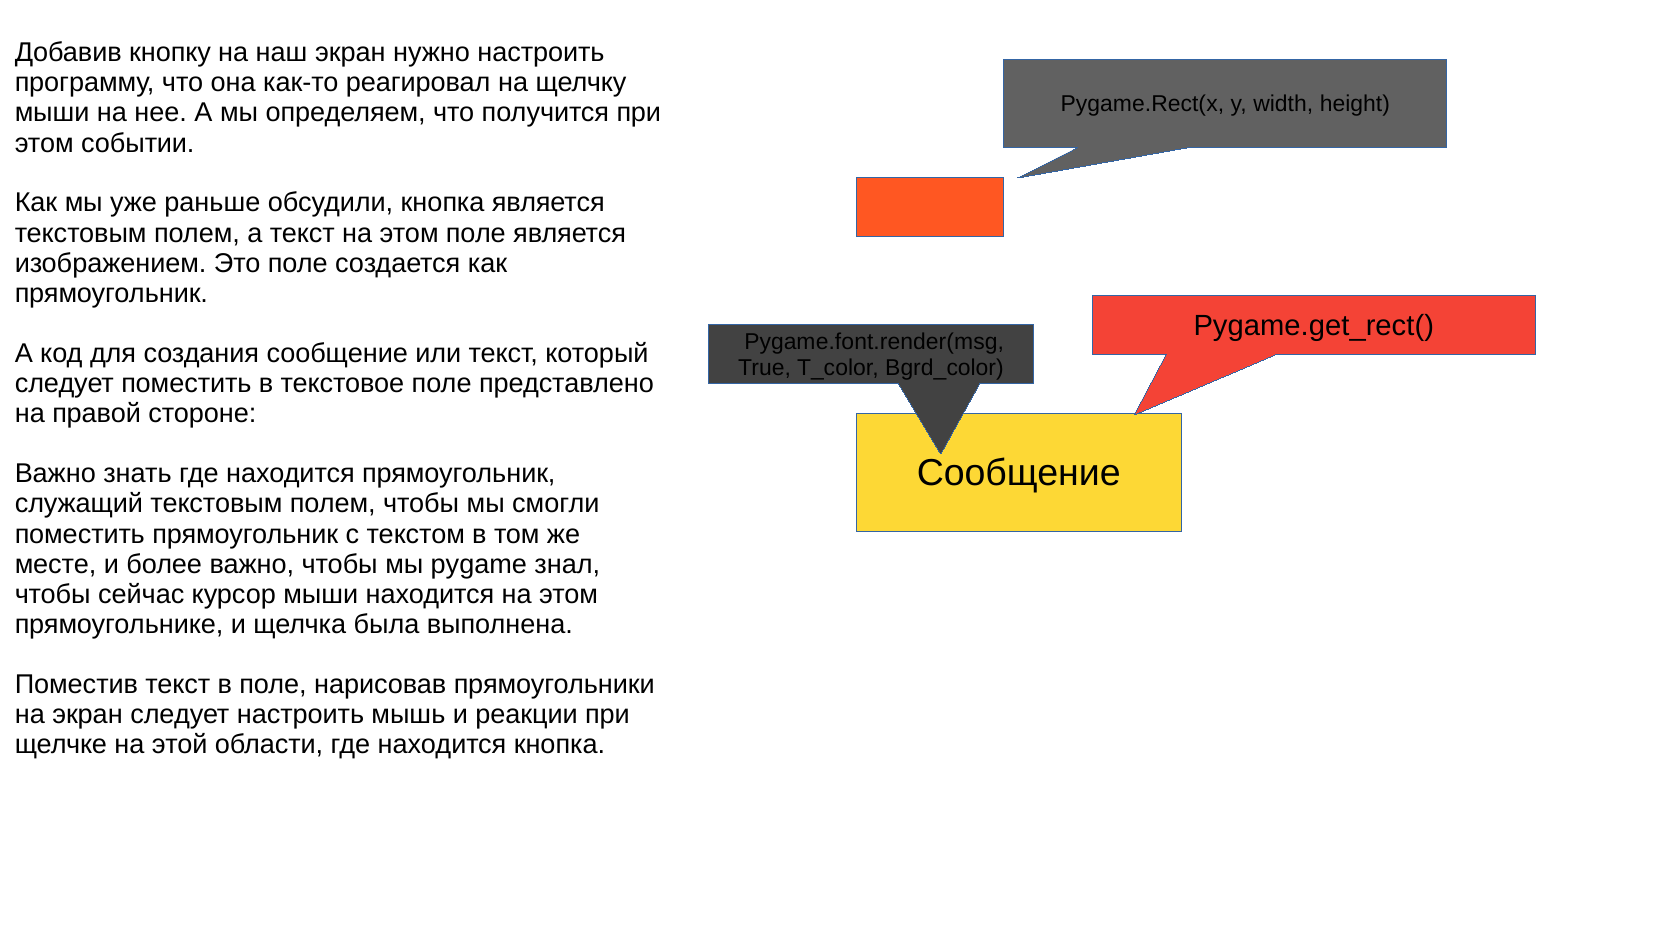

Добавив кнопку на наш экран нужно настроить программу, что она как-то реагировал на щелчку мыши на нее. А мы определяем, что получится при этом событии.
Как мы уже раньше обсудили, кнопка является текстовым полем, а текст на этом поле является изображением. Это поле создается как прямоугольник.
А код для создания сообщение или текст, который следует поместить в текстовое поле представлено на правой стороне:
Важно знать где находится прямоугольник, служащий текстовым полем, чтобы мы смогли поместить прямоугольник с текстом в том же месте, и более важно, чтобы мы pygame знал, чтобы сейчас курсор мыши находится на этом прямоугольнике, и щелчка была выполнена.
Поместив текст в поле, нарисовав прямоугольники на экран следует настроить мышь и реакции при щелчке на этой области, где находится кнопка.
Pygame.Rect(x, y, width, height)
Pygame.get_rect()
 Pygame.font.render(msg, True, T_color, Bgrd_color)
Сообщение